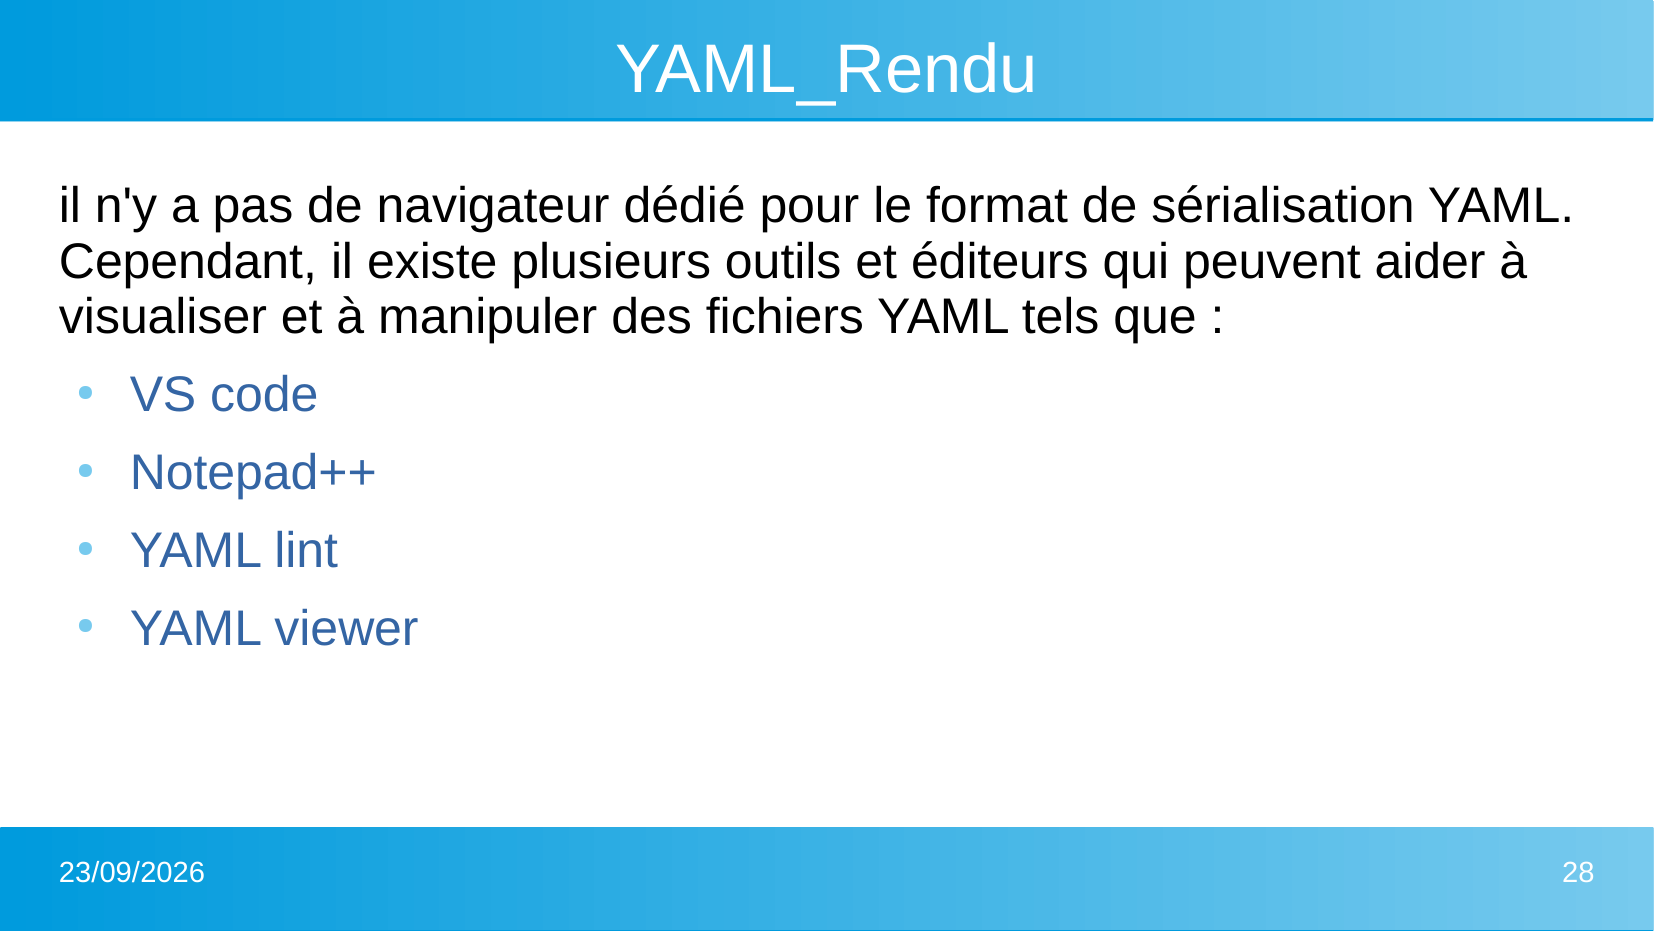

# YAML_Rendu
il n'y a pas de navigateur dédié pour le format de sérialisation YAML. Cependant, il existe plusieurs outils et éditeurs qui peuvent aider à visualiser et à manipuler des fichiers YAML tels que :
VS code
Notepad++
YAML lint
YAML viewer
28